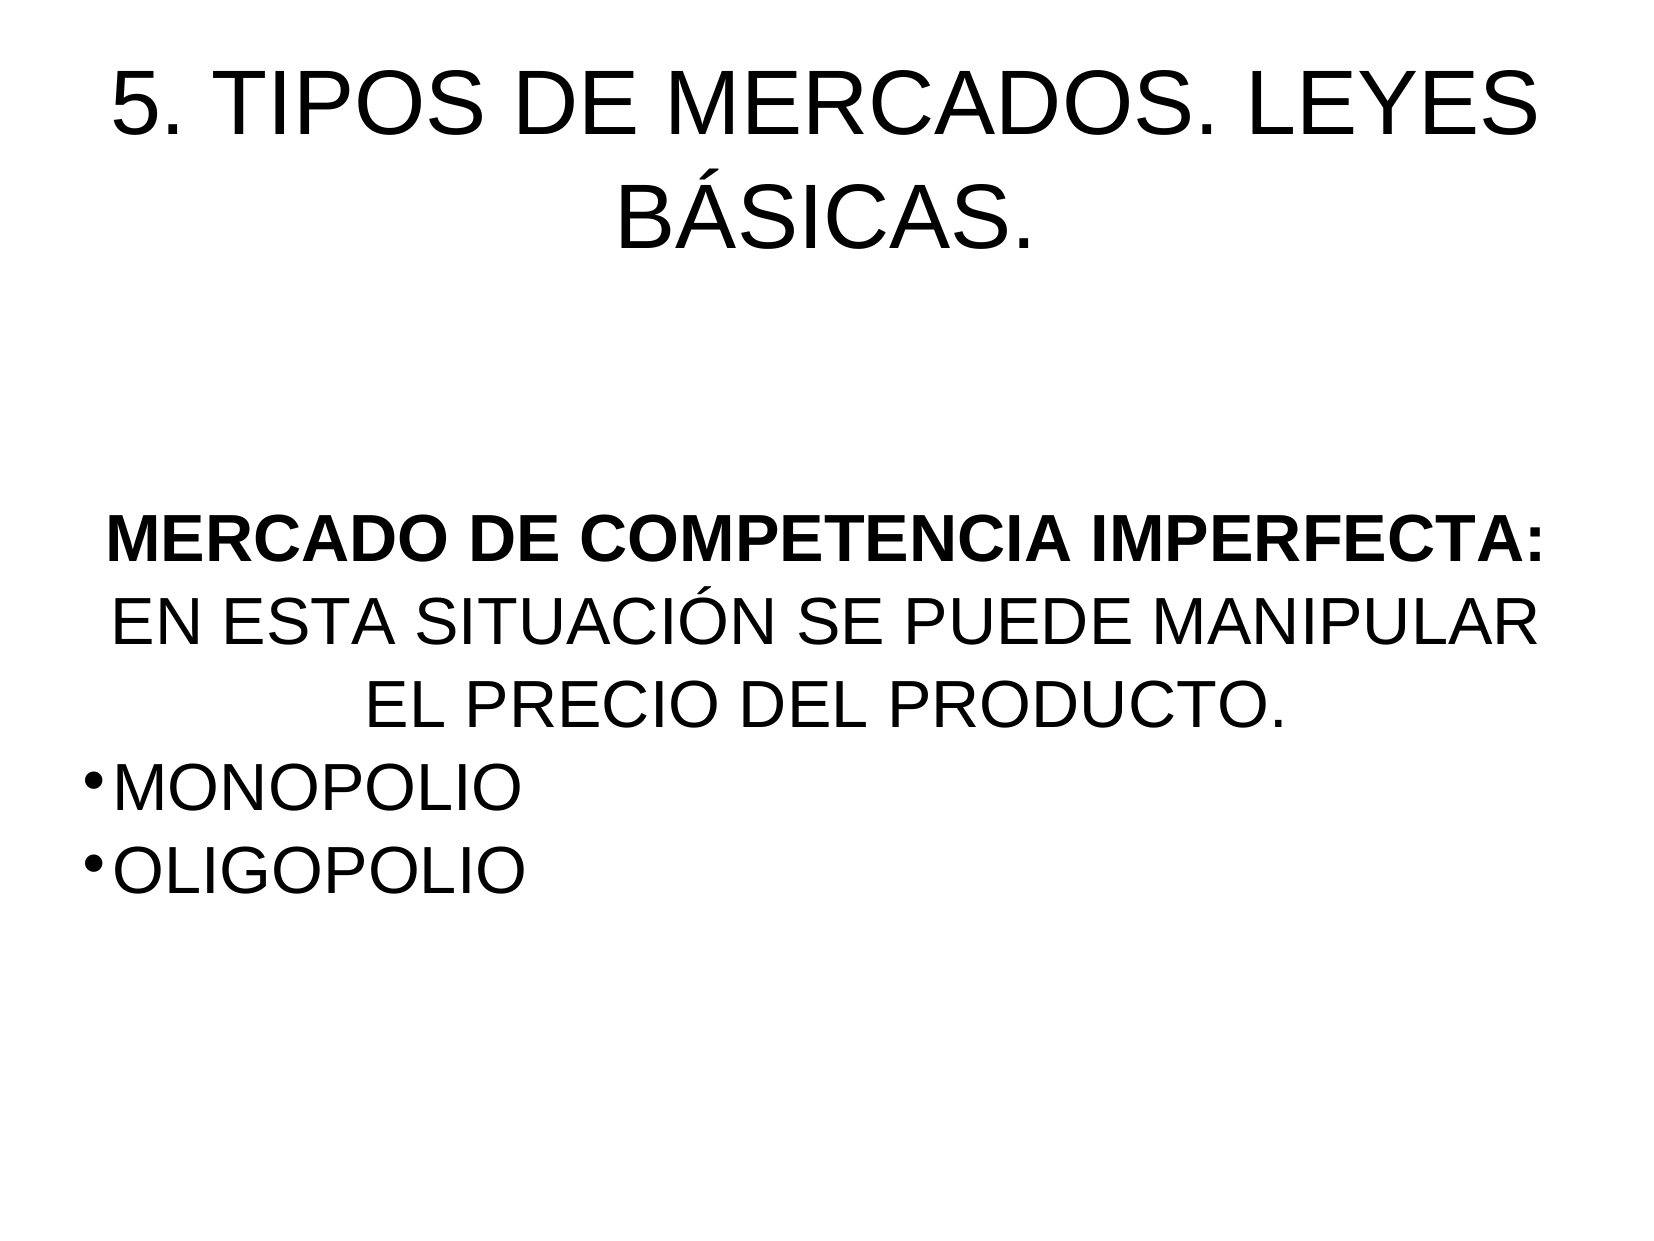

# 5. TIPOS DE MERCADOS. LEYES BÁSICAS.
MERCADO DE COMPETENCIA IMPERFECTA: EN ESTA SITUACIÓN SE PUEDE MANIPULAR EL PRECIO DEL PRODUCTO.
MONOPOLIO
OLIGOPOLIO